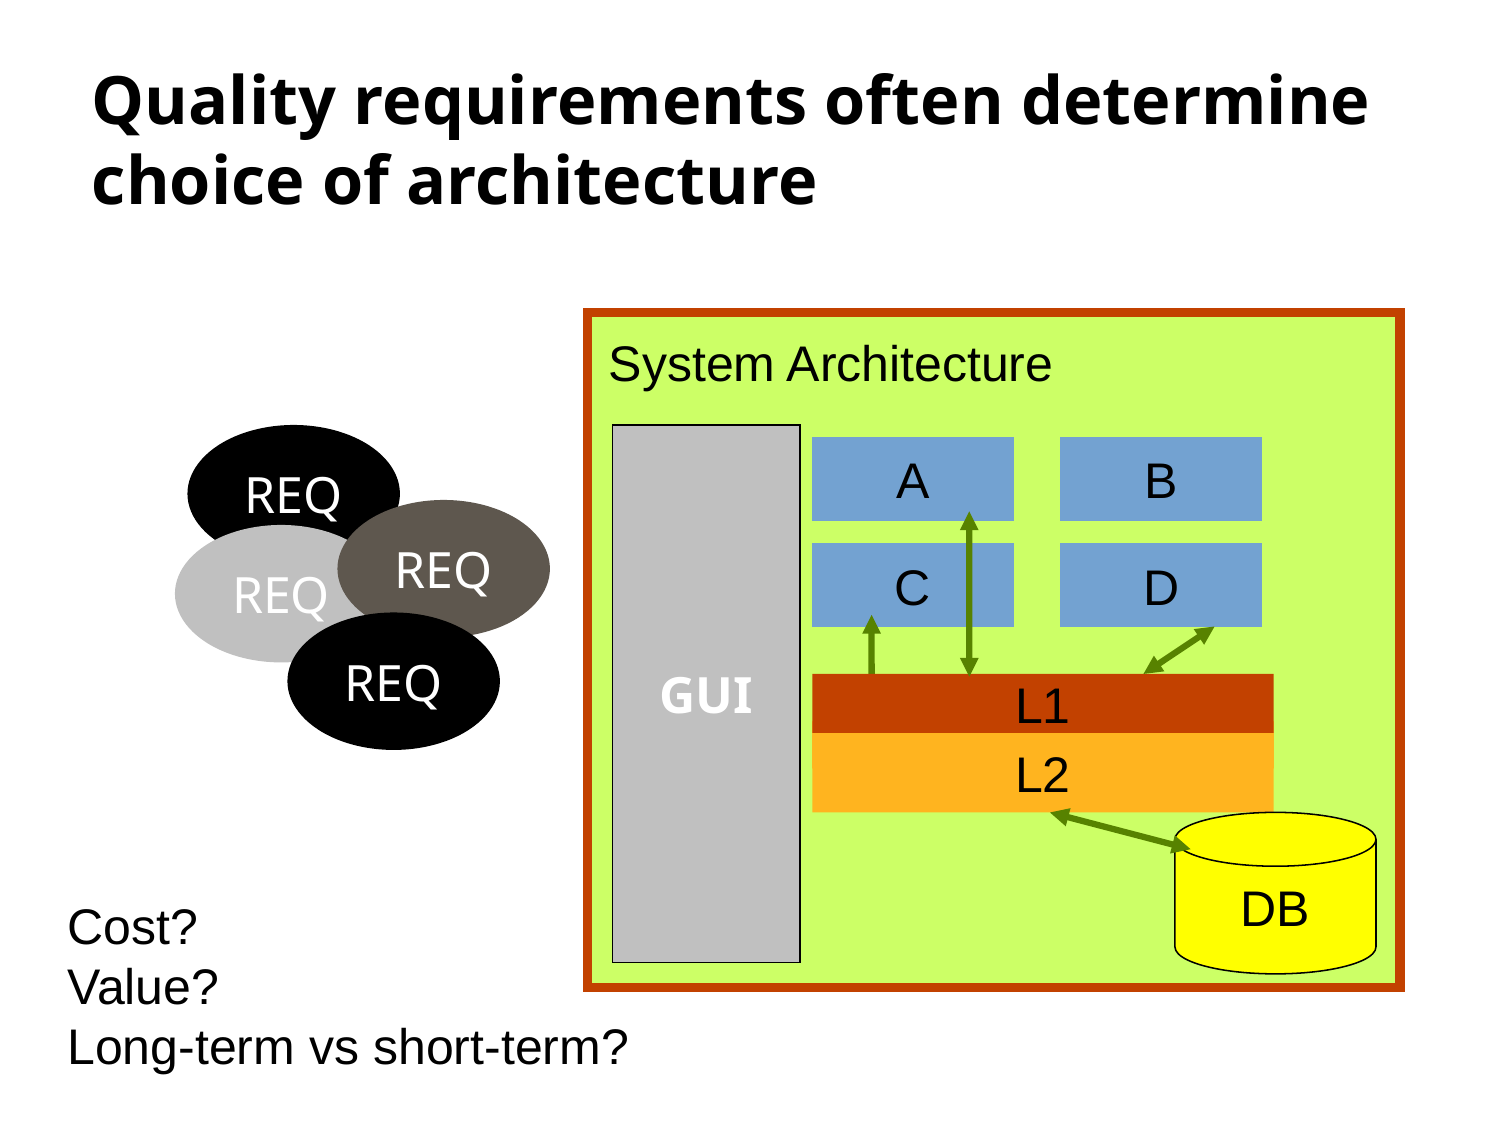

# Quality requirements often determine choice of architecture
System Architecture
REQ
GUI
A
B
REQ
REQ
C
D
REQ
L1
L2
DB
Cost?
Value?
Long-term vs short-term?